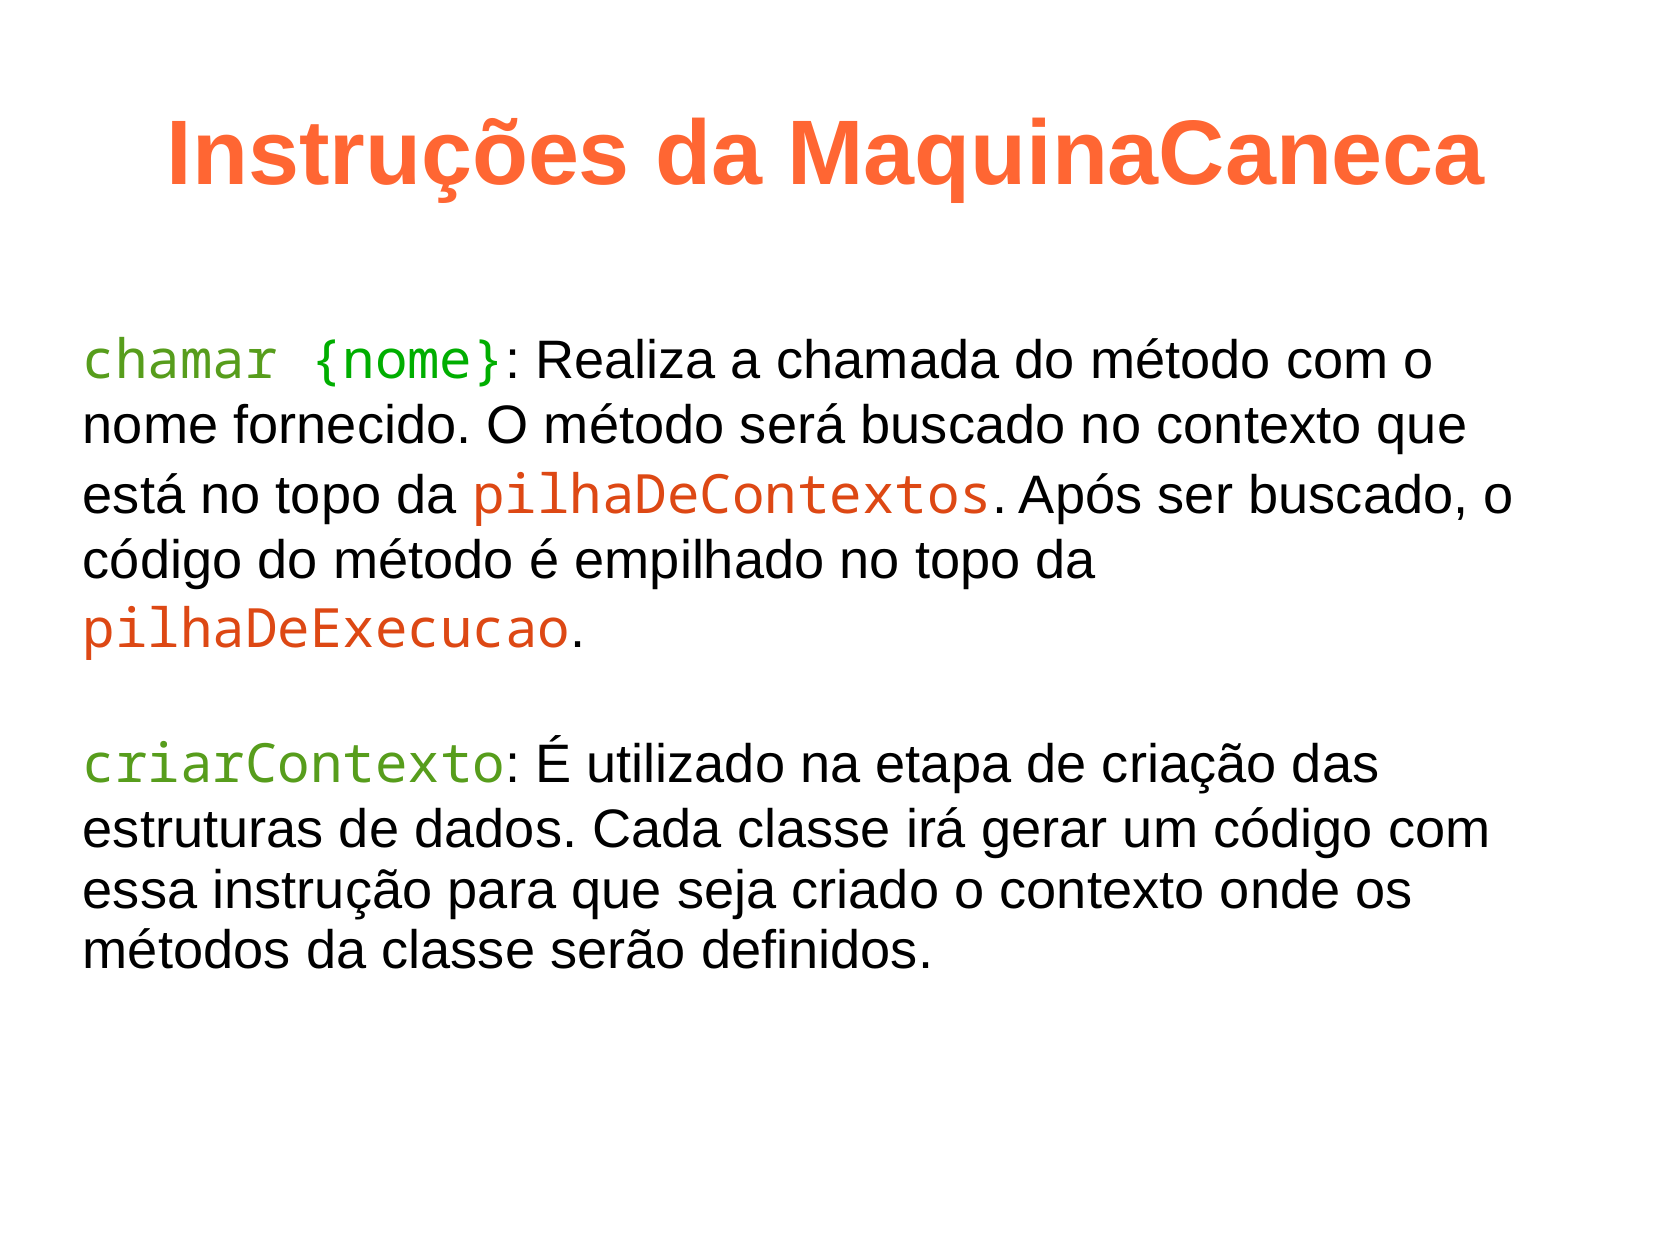

# Instruções da MaquinaCaneca
chamar {nome}: Realiza a chamada do método com o nome fornecido. O método será buscado no contexto que está no topo da pilhaDeContextos. Após ser buscado, o código do método é empilhado no topo da pilhaDeExecucao.
criarContexto: É utilizado na etapa de criação das estruturas de dados. Cada classe irá gerar um código com essa instrução para que seja criado o contexto onde os métodos da classe serão definidos.